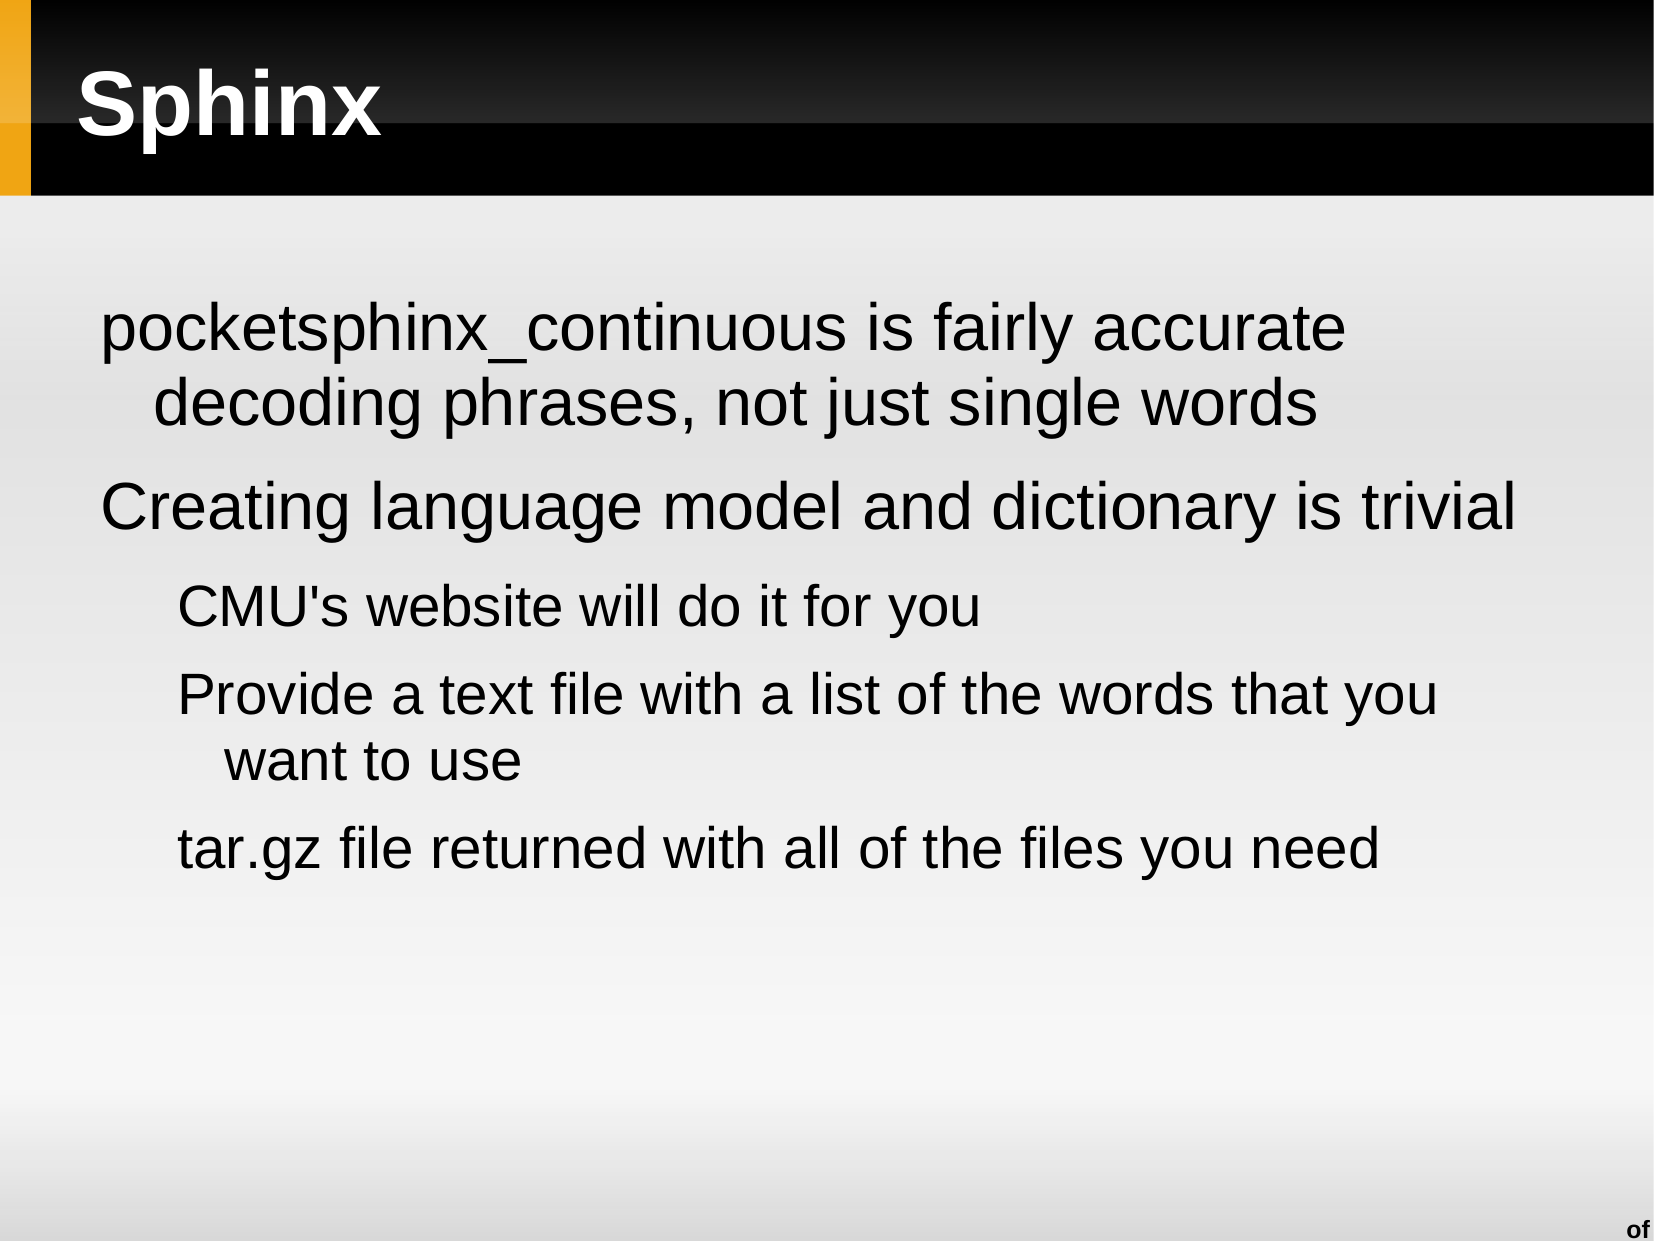

# Sphinx
pocketsphinx_continuous is fairly accurate decoding phrases, not just single words
Creating language model and dictionary is trivial
CMU's website will do it for you
Provide a text file with a list of the words that you want to use
tar.gz file returned with all of the files you need
of